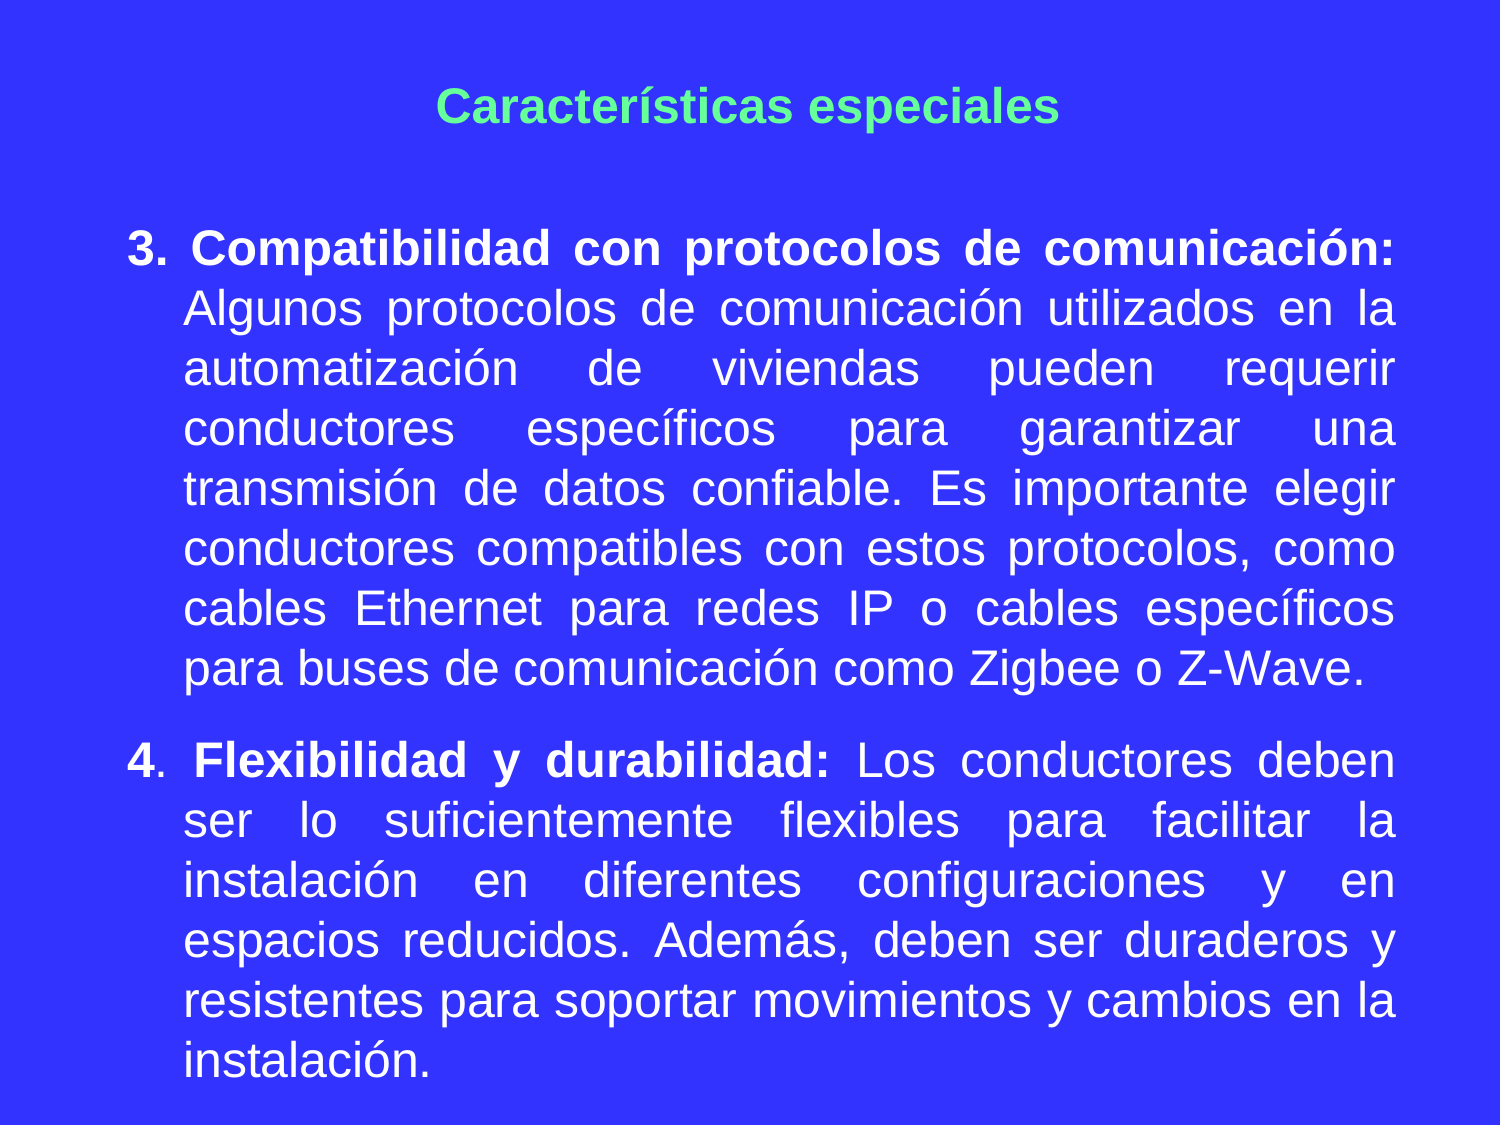

Características especiales
3. Compatibilidad con protocolos de comunicación: Algunos protocolos de comunicación utilizados en la automatización de viviendas pueden requerir conductores específicos para garantizar una transmisión de datos confiable. Es importante elegir conductores compatibles con estos protocolos, como cables Ethernet para redes IP o cables específicos para buses de comunicación como Zigbee o Z-Wave.
4. Flexibilidad y durabilidad: Los conductores deben ser lo suficientemente flexibles para facilitar la instalación en diferentes configuraciones y en espacios reducidos. Además, deben ser duraderos y resistentes para soportar movimientos y cambios en la instalación.